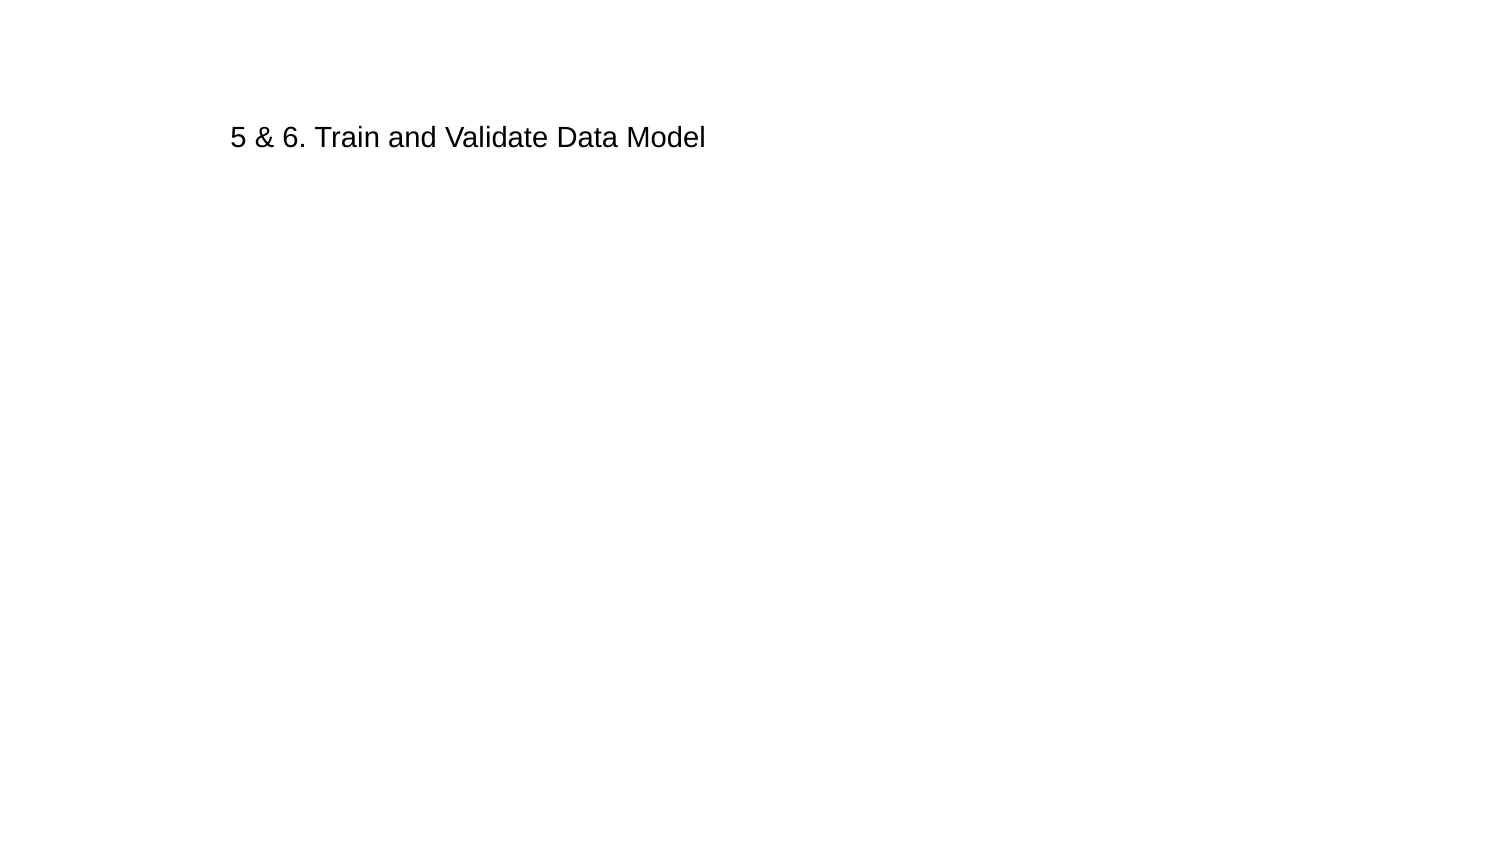

# 5 & 6. Train and Validate Data Model